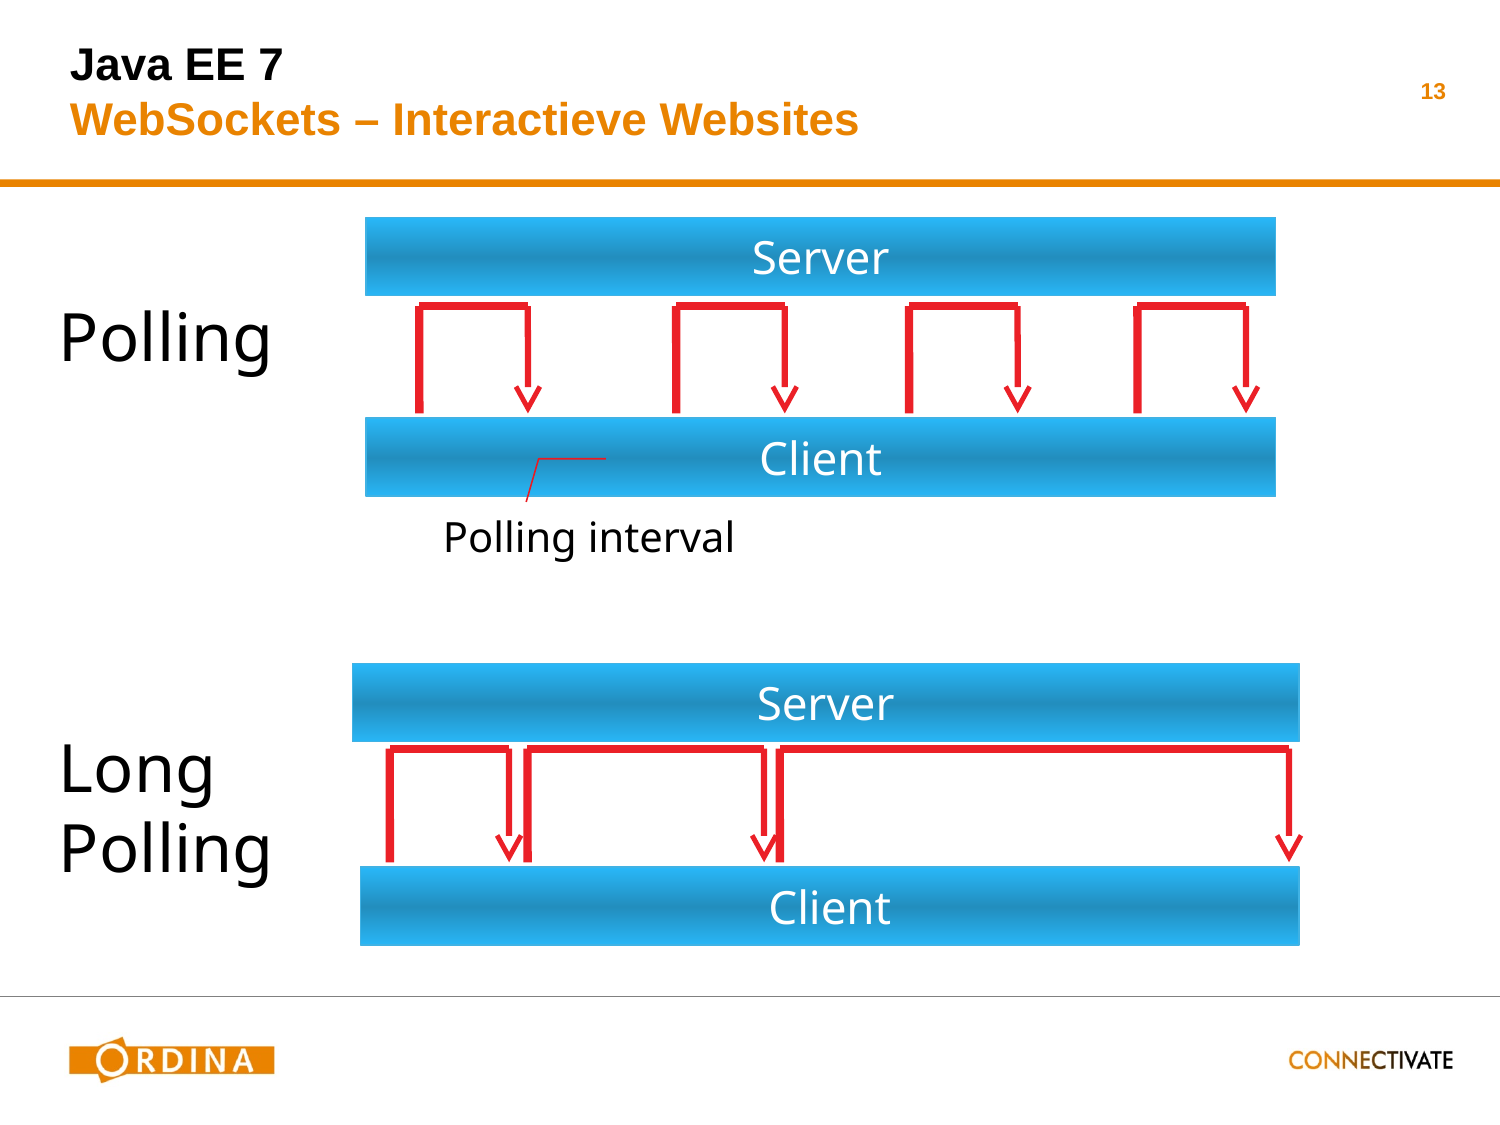

# Java EE 7 WebSockets – Interactieve Websites
Server
Polling
Client
Polling interval
Server
Long
Polling
Client